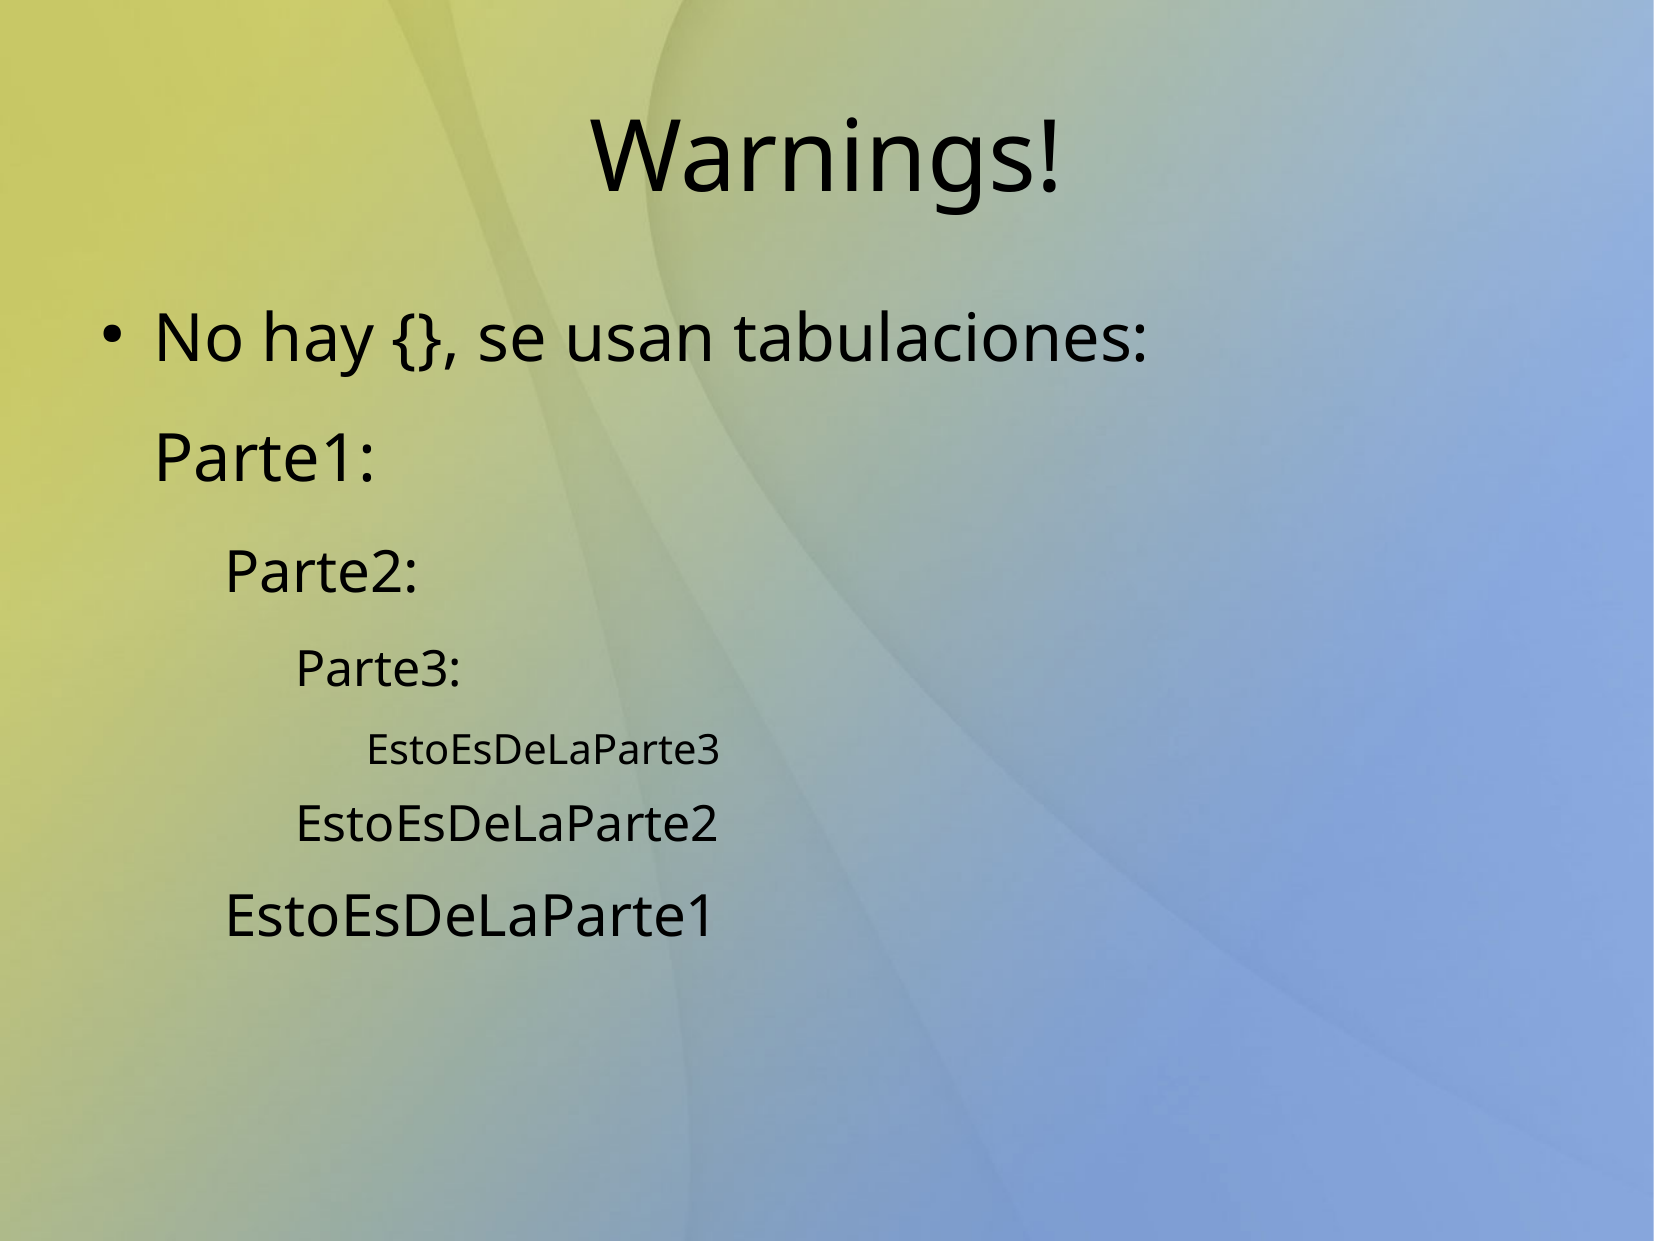

# Warnings!
No hay {}, se usan tabulaciones:
Parte1:
Parte2:
Parte3:
EstoEsDeLaParte3
EstoEsDeLaParte2
EstoEsDeLaParte1